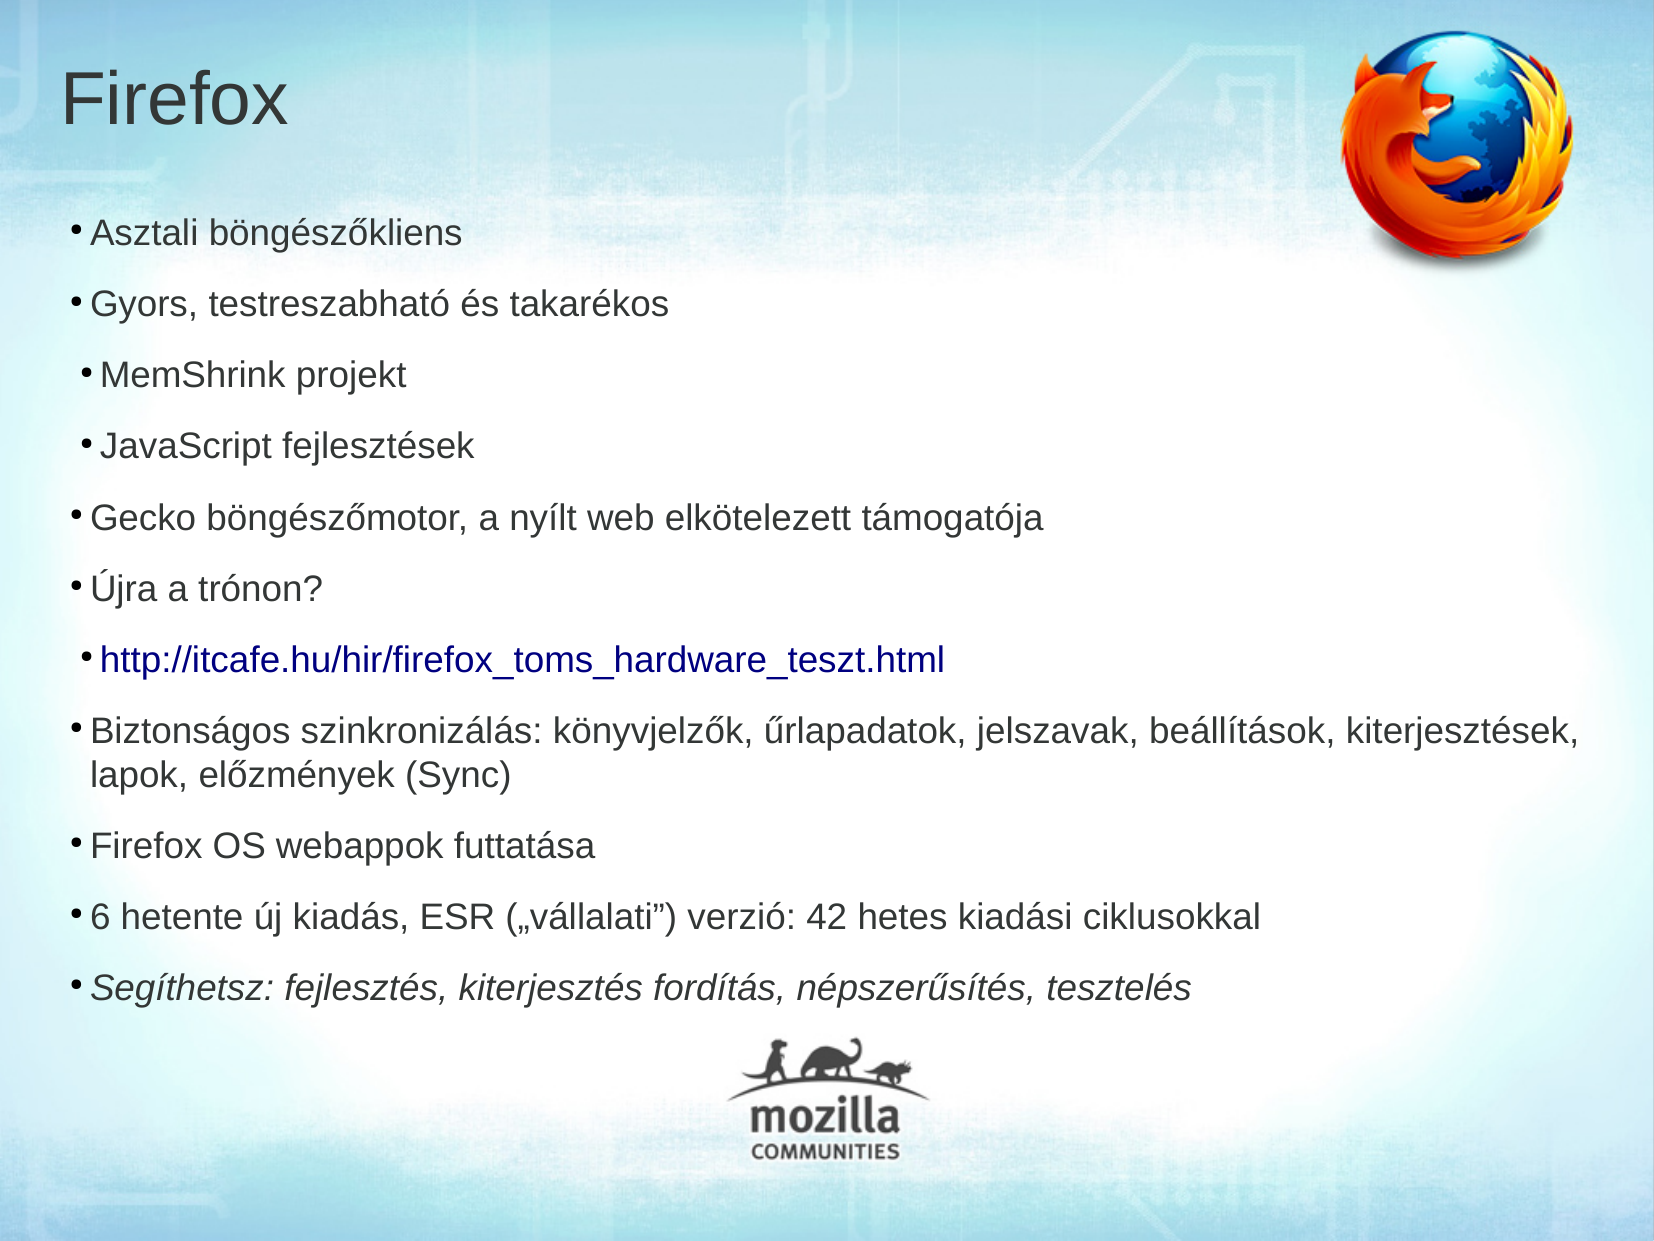

# Firefox
Asztali böngészőkliens
Gyors, testreszabható és takarékos
MemShrink projekt
JavaScript fejlesztések
Gecko böngészőmotor, a nyílt web elkötelezett támogatója
Újra a trónon?
http://itcafe.hu/hir/firefox_toms_hardware_teszt.html
Biztonságos szinkronizálás: könyvjelzők, űrlapadatok, jelszavak, beállítások, kiterjesztések, lapok, előzmények (Sync)
Firefox OS webappok futtatása
6 hetente új kiadás, ESR („vállalati”) verzió: 42 hetes kiadási ciklusokkal
Segíthetsz: fejlesztés, kiterjesztés fordítás, népszerűsítés, tesztelés